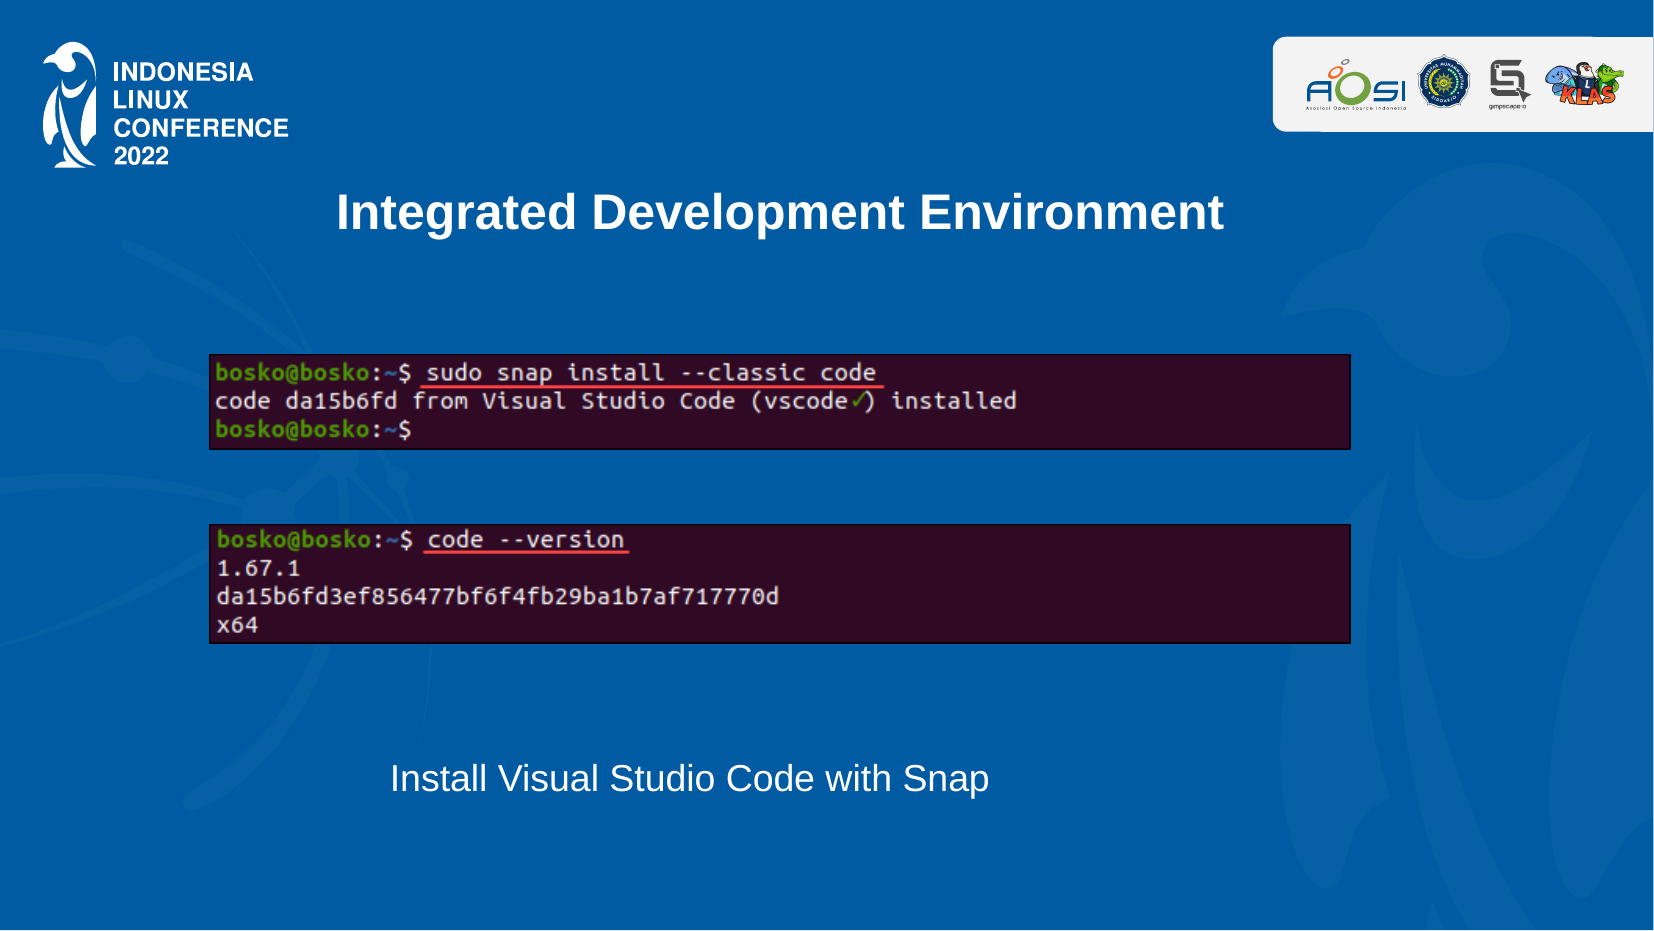

# Integrated Development Environment
Install Visual Studio Code with Snap